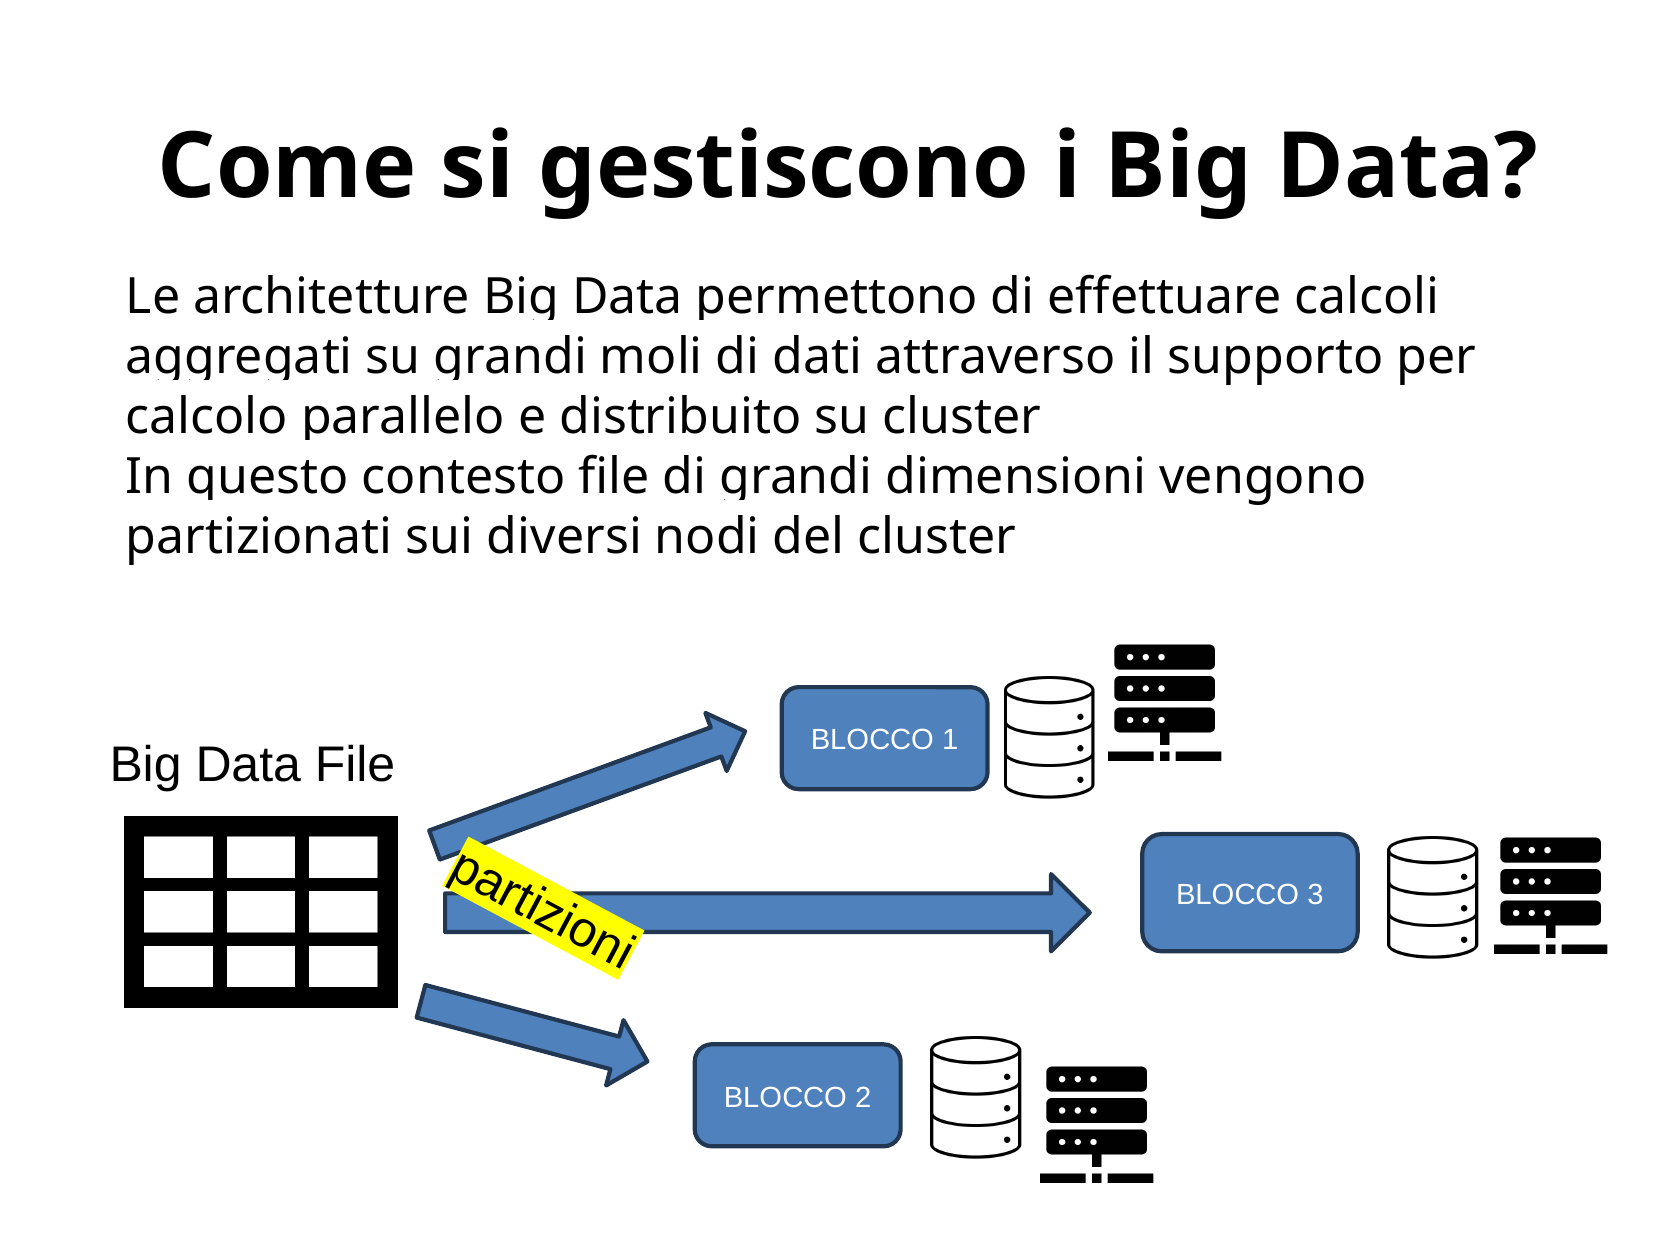

Come si gestiscono i Big Data?
Le architetture Big Data permettono di effettuare calcoli aggregati su grandi moli di dati attraverso il supporto per calcolo parallelo e distribuito su cluster
In questo contesto file di grandi dimensioni vengono partizionati sui diversi nodi del cluster
BLOCCO 1
Big Data File
BLOCCO 3
partizioni
BLOCCO 2